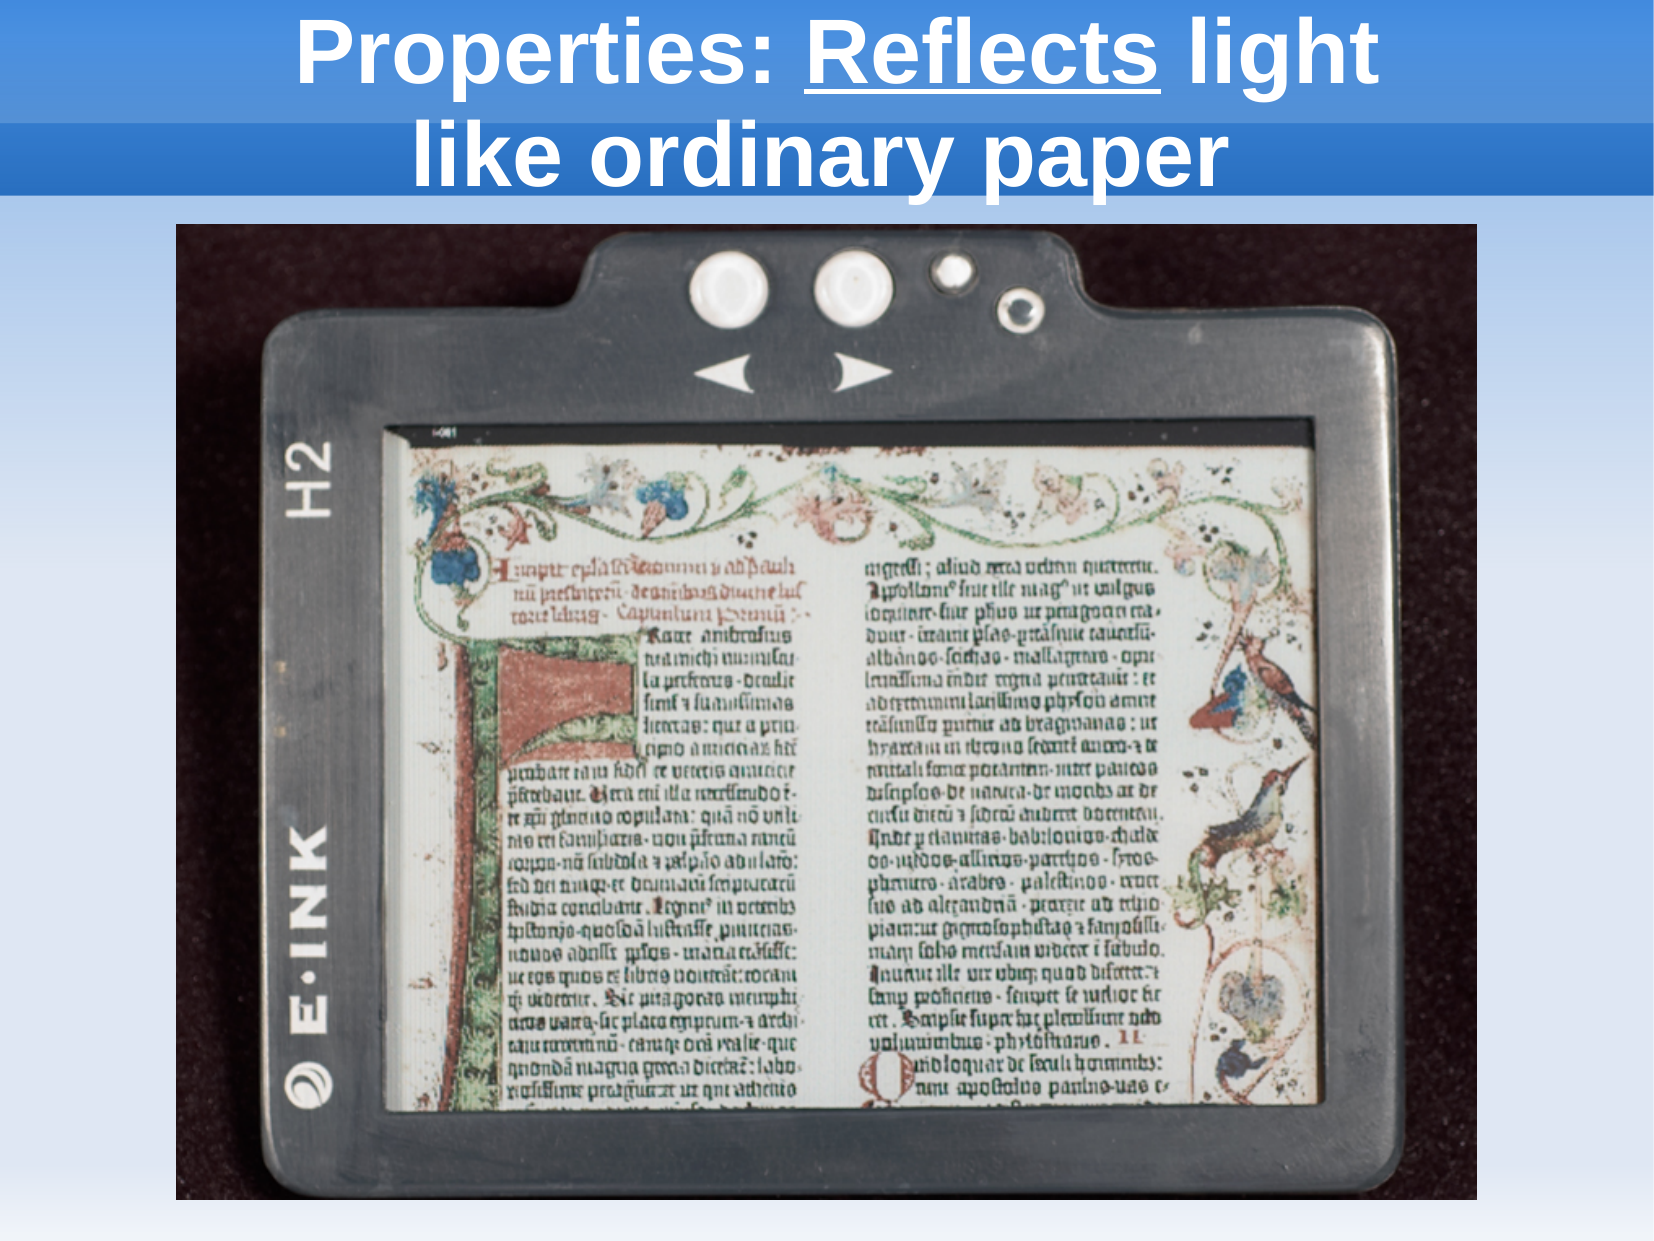

# Properties: Reflects light like ordinary paper